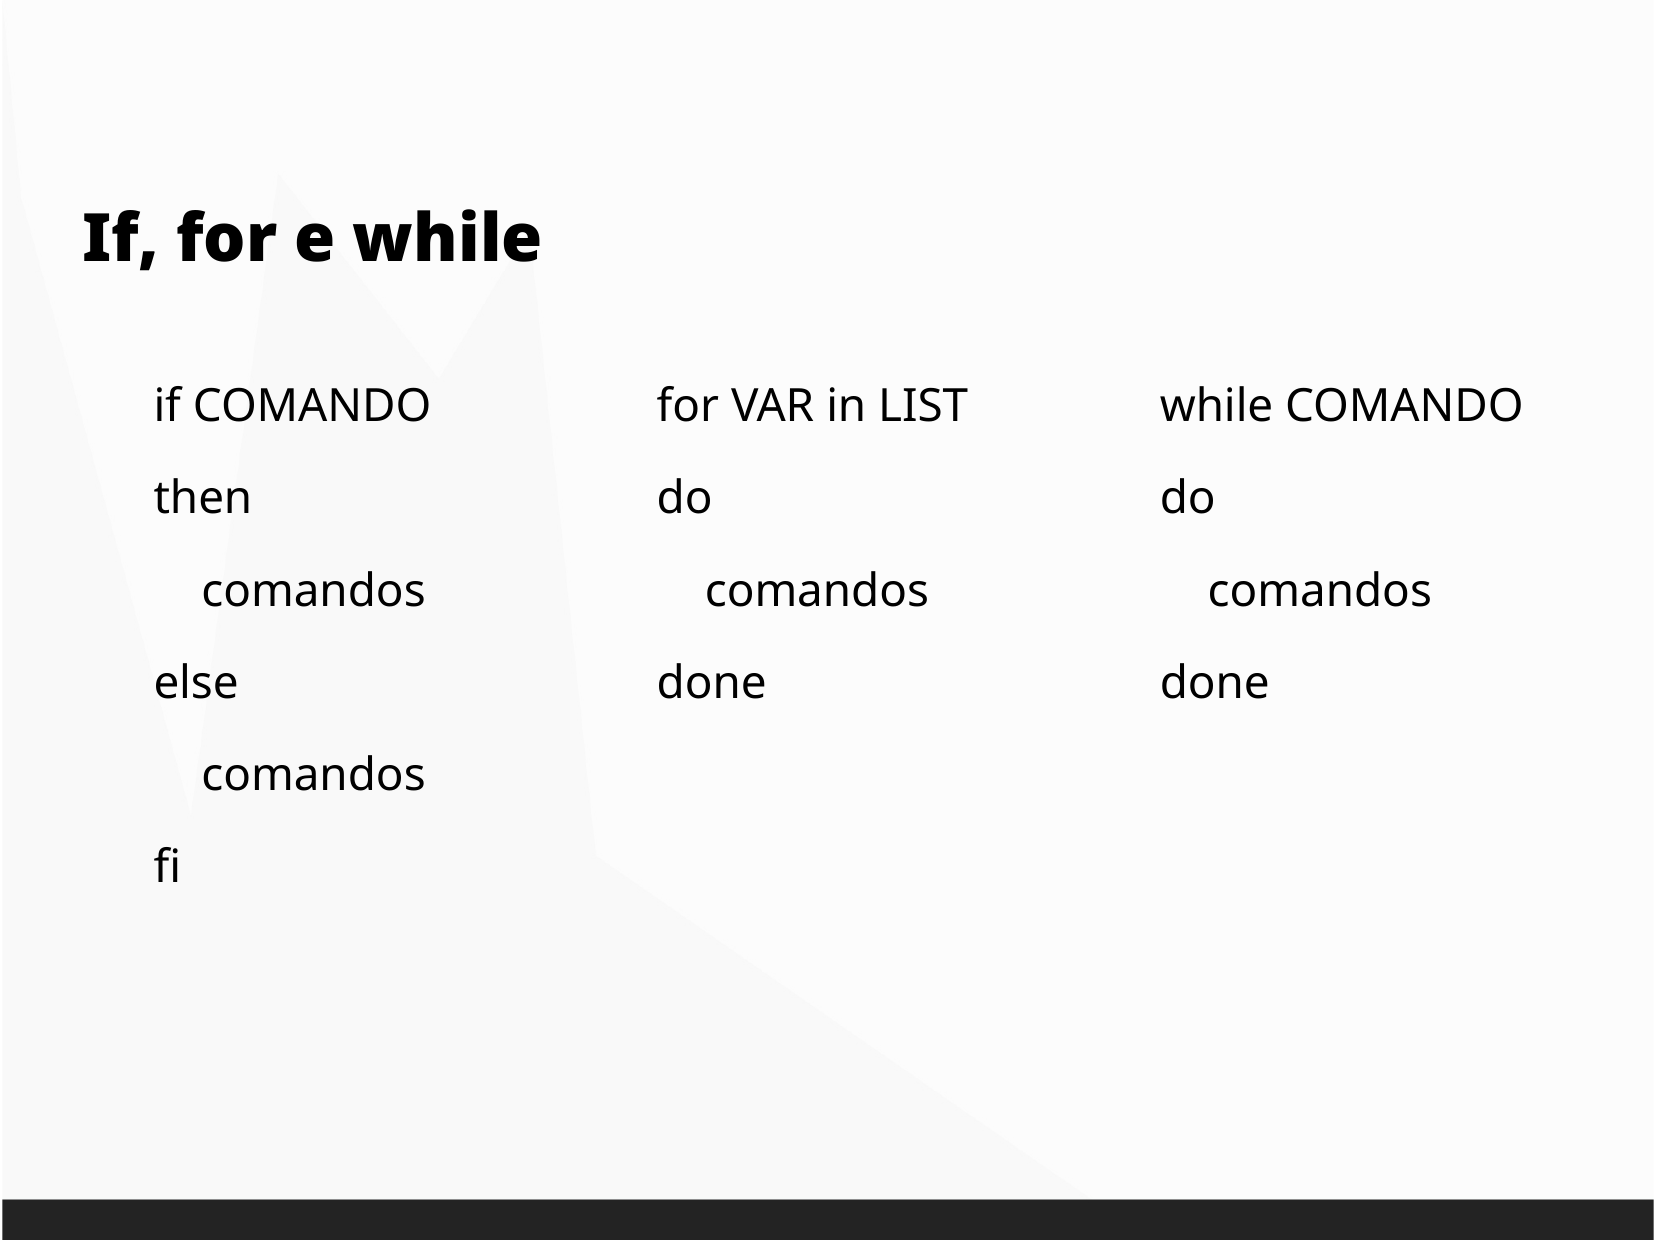

# If, for e while
if COMANDO
then
 comandos
else
 comandos
fi
for VAR in LIST
do
 comandos
done
while COMANDO
do
 comandos
done